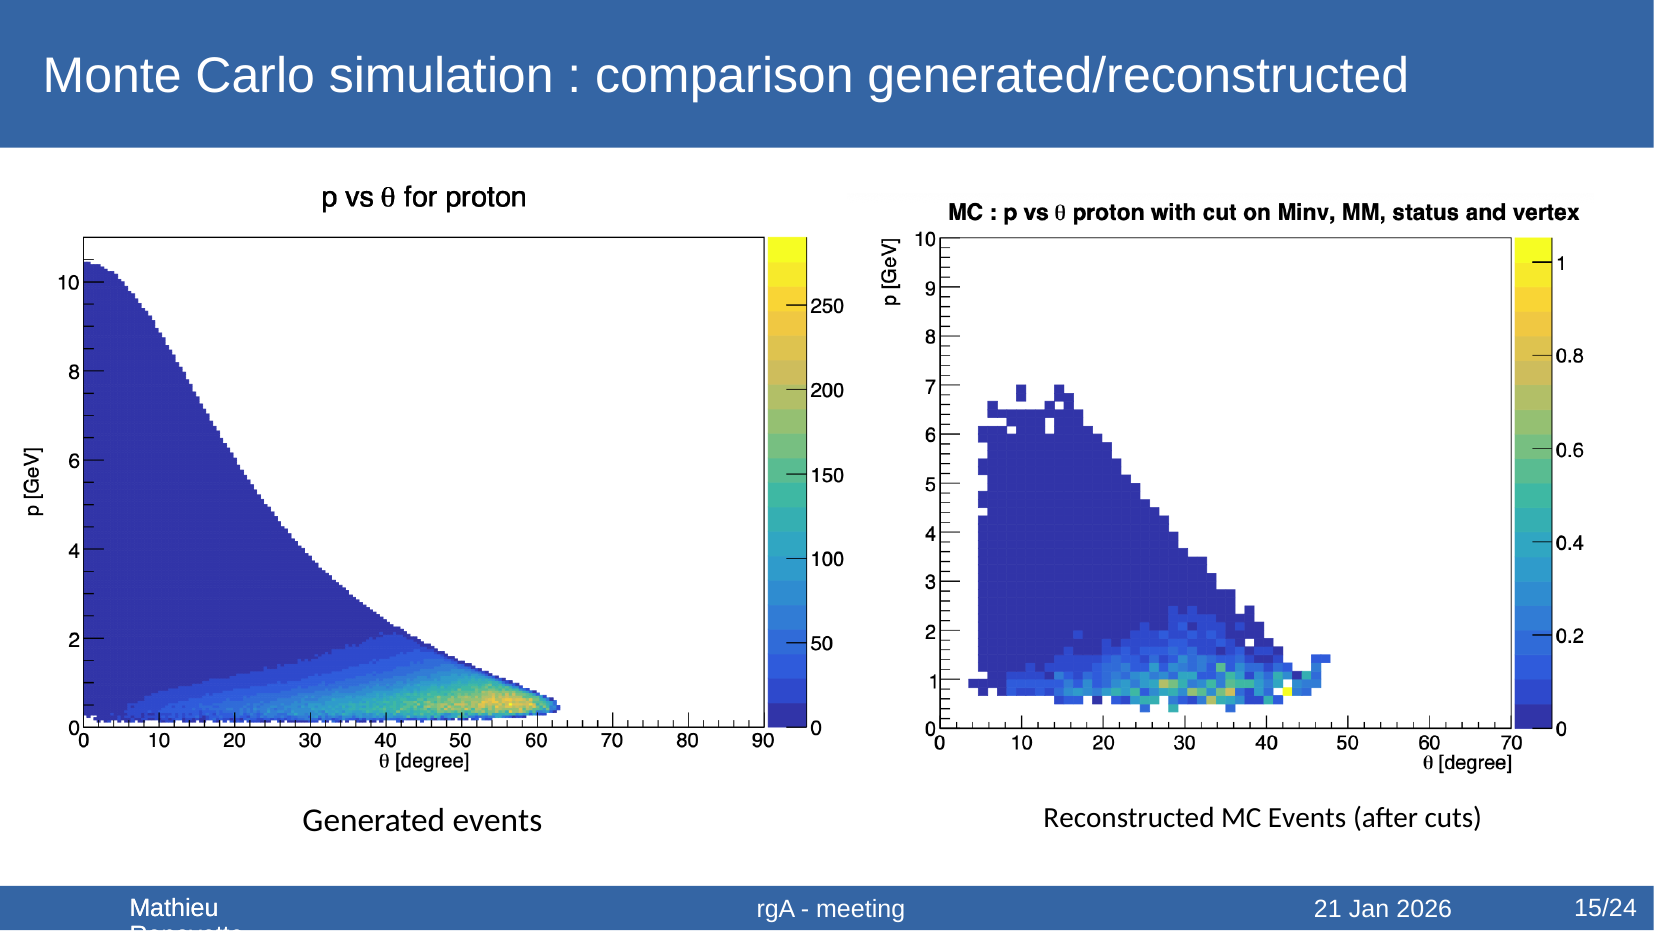

Monte Carlo simulation : comparison generated/reconstructed
Generated events
Reconstructed MC Events (after cuts)
Mathieu Ronayette
15/24
Mathieu Ronayette
 rgA - meeting
21 Jan 2026